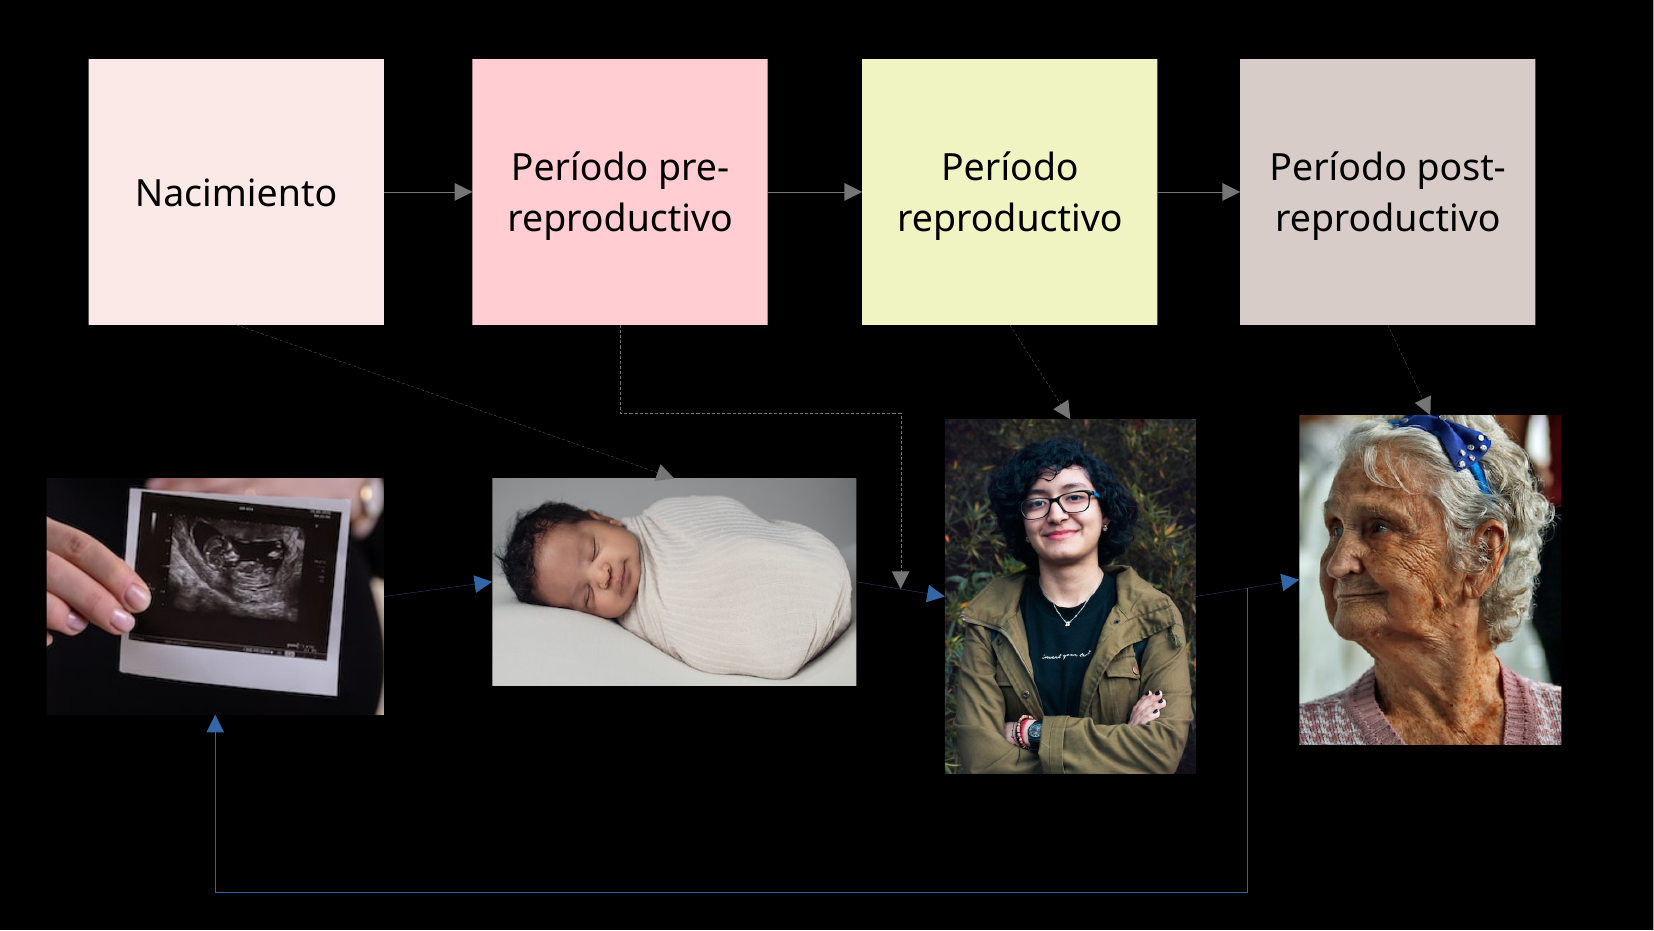

Nacimiento
Período pre-reproductivo
Período reproductivo
Período post-reproductivo